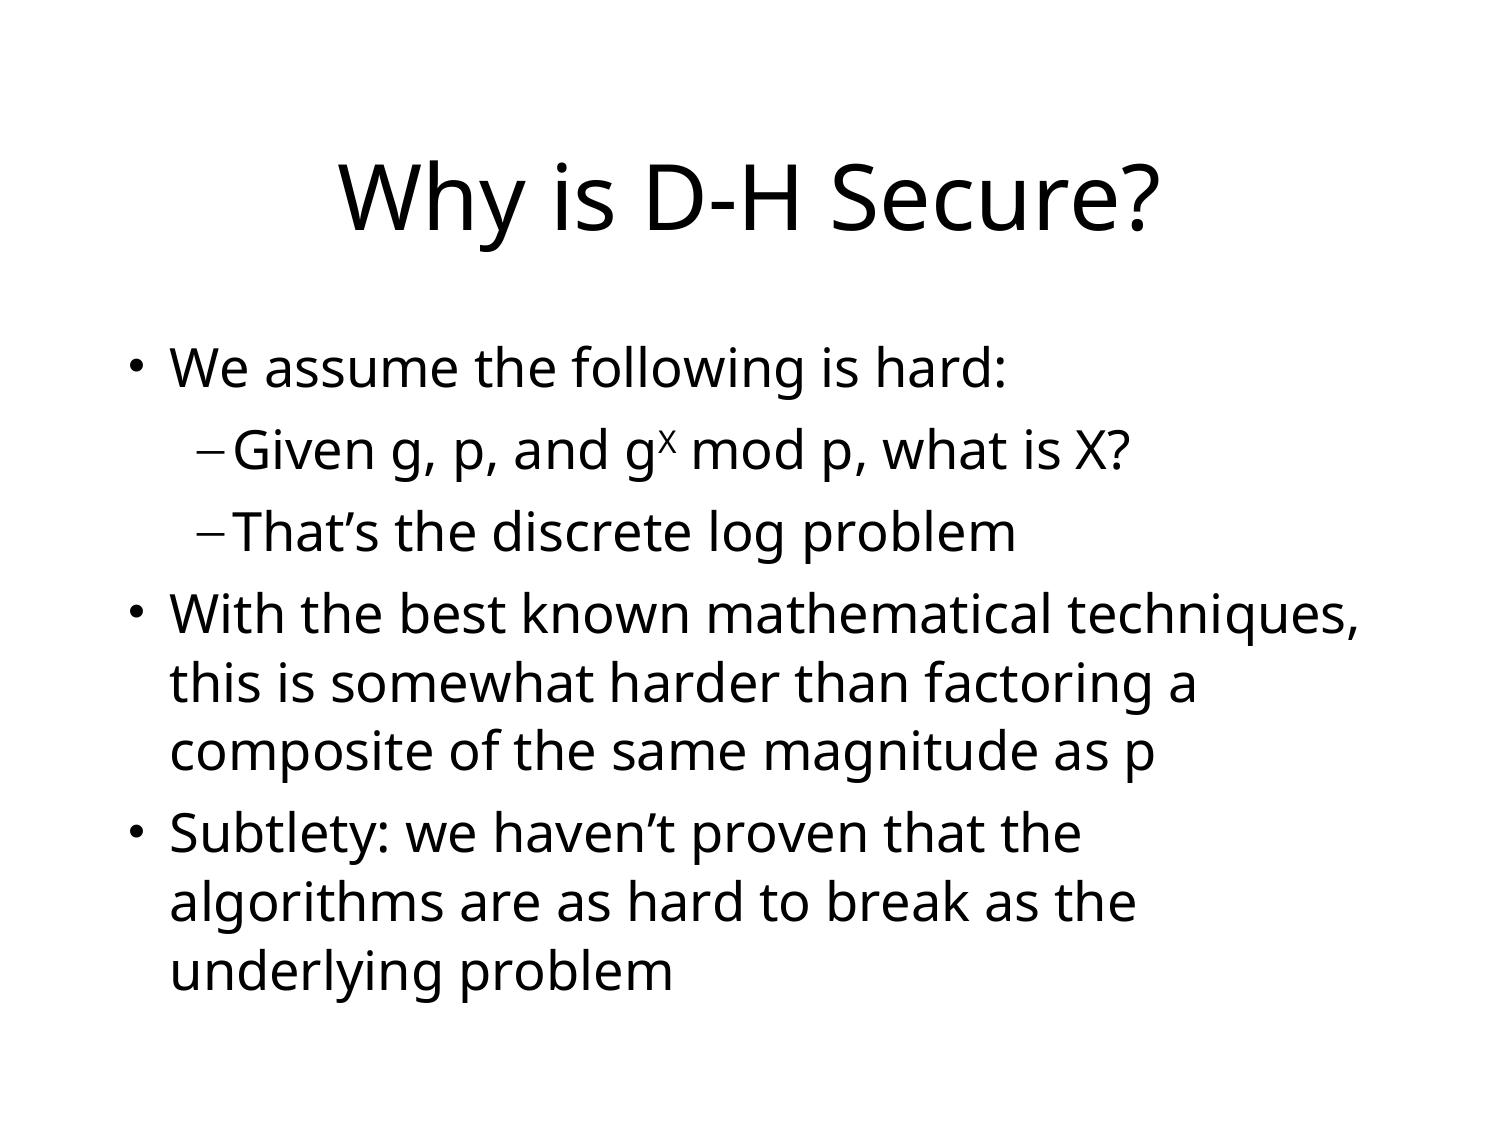

# Why is D-H Secure?
We assume the following is hard:
Given g, p, and gX mod p, what is X?
That’s the discrete log problem
With the best known mathematical techniques, this is somewhat harder than factoring a composite of the same magnitude as p
Subtlety: we haven’t proven that the algorithms are as hard to break as the underlying problem